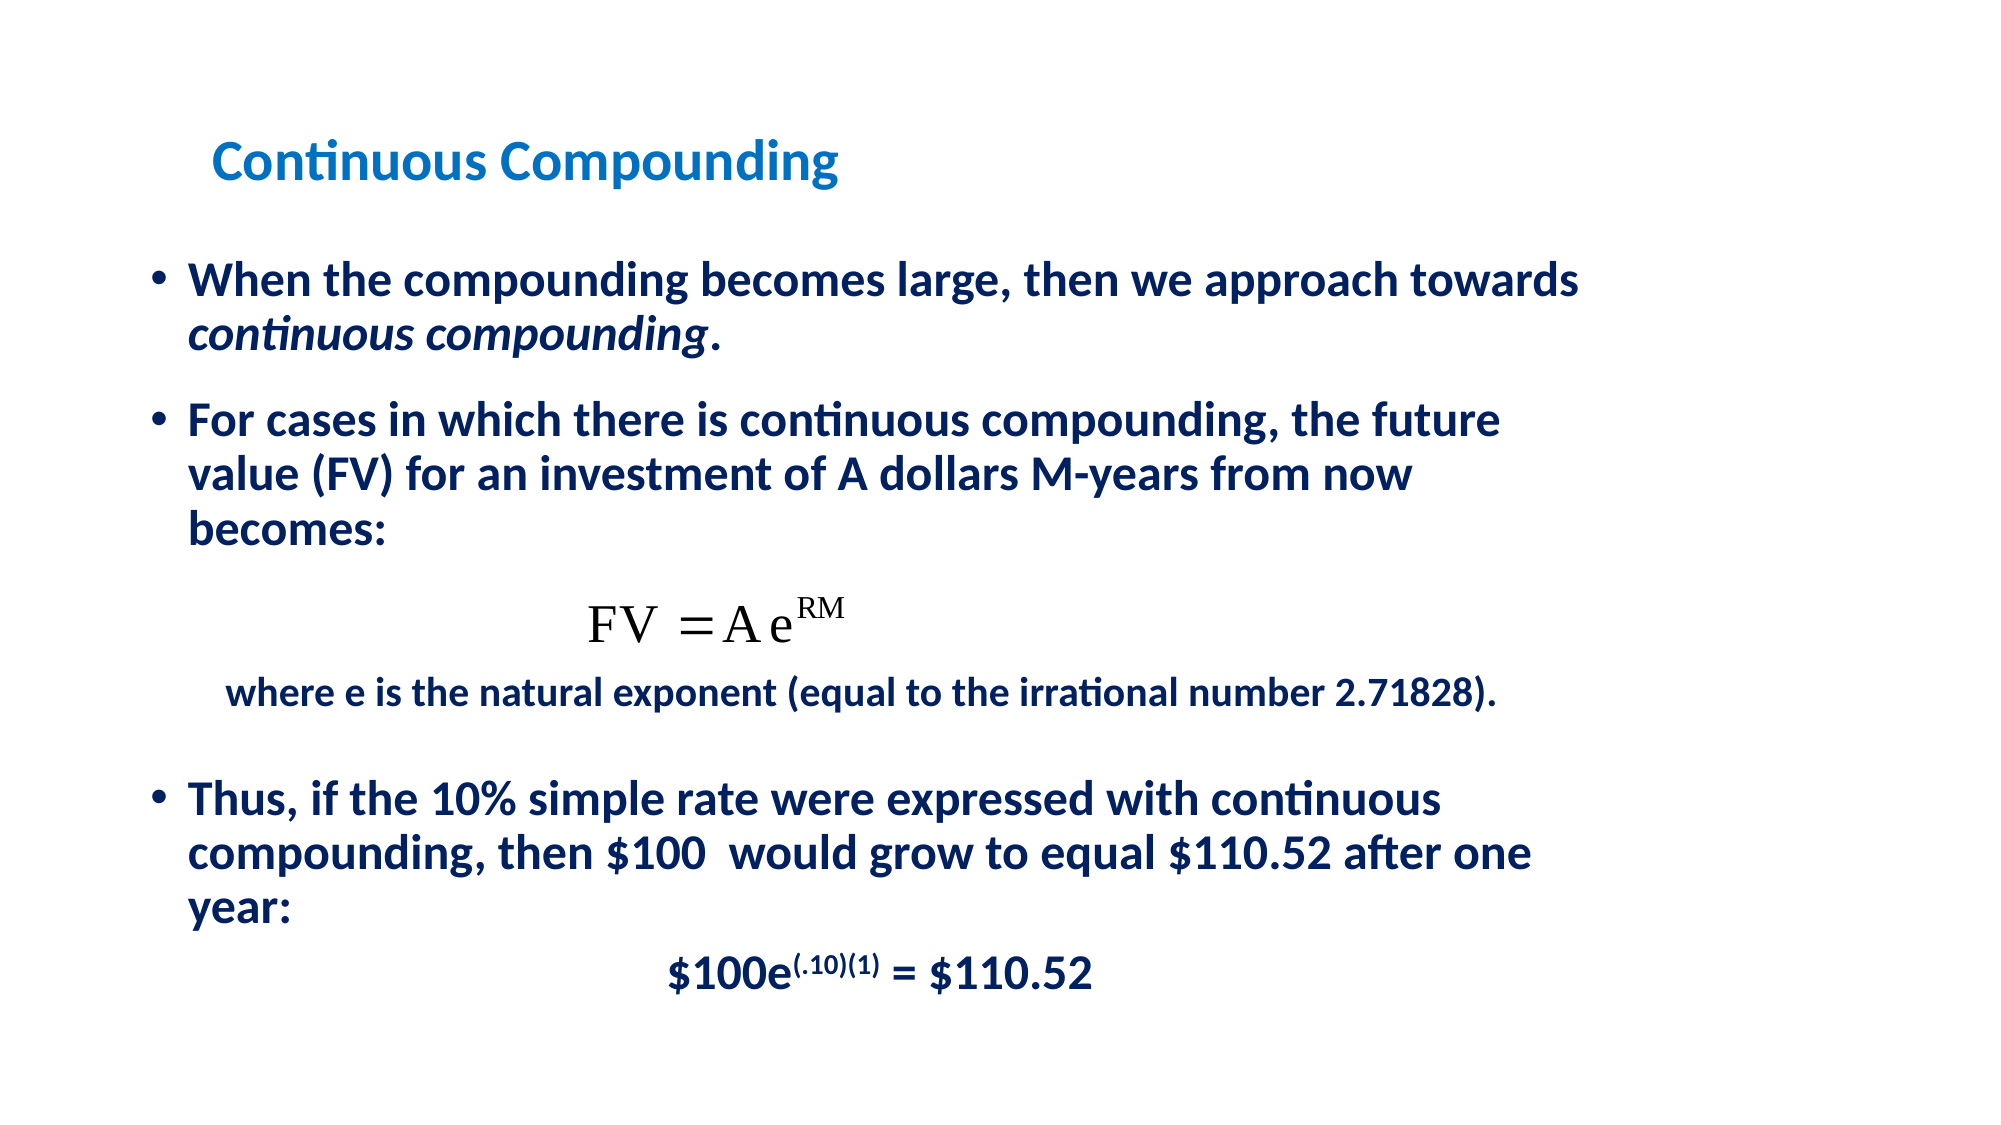

Continuous Compounding
# When the compounding becomes large, then we approach towards continuous compounding.
For cases in which there is continuous compounding, the future value (FV) for an investment of A dollars M-years from now becomes:
where e is the natural exponent (equal to the irrational number 2.71828).
Thus, if the 10% simple rate were expressed with continuous compounding, then $100 would grow to equal $110.52 after one year:
$100e(.10)(1) = $110.52